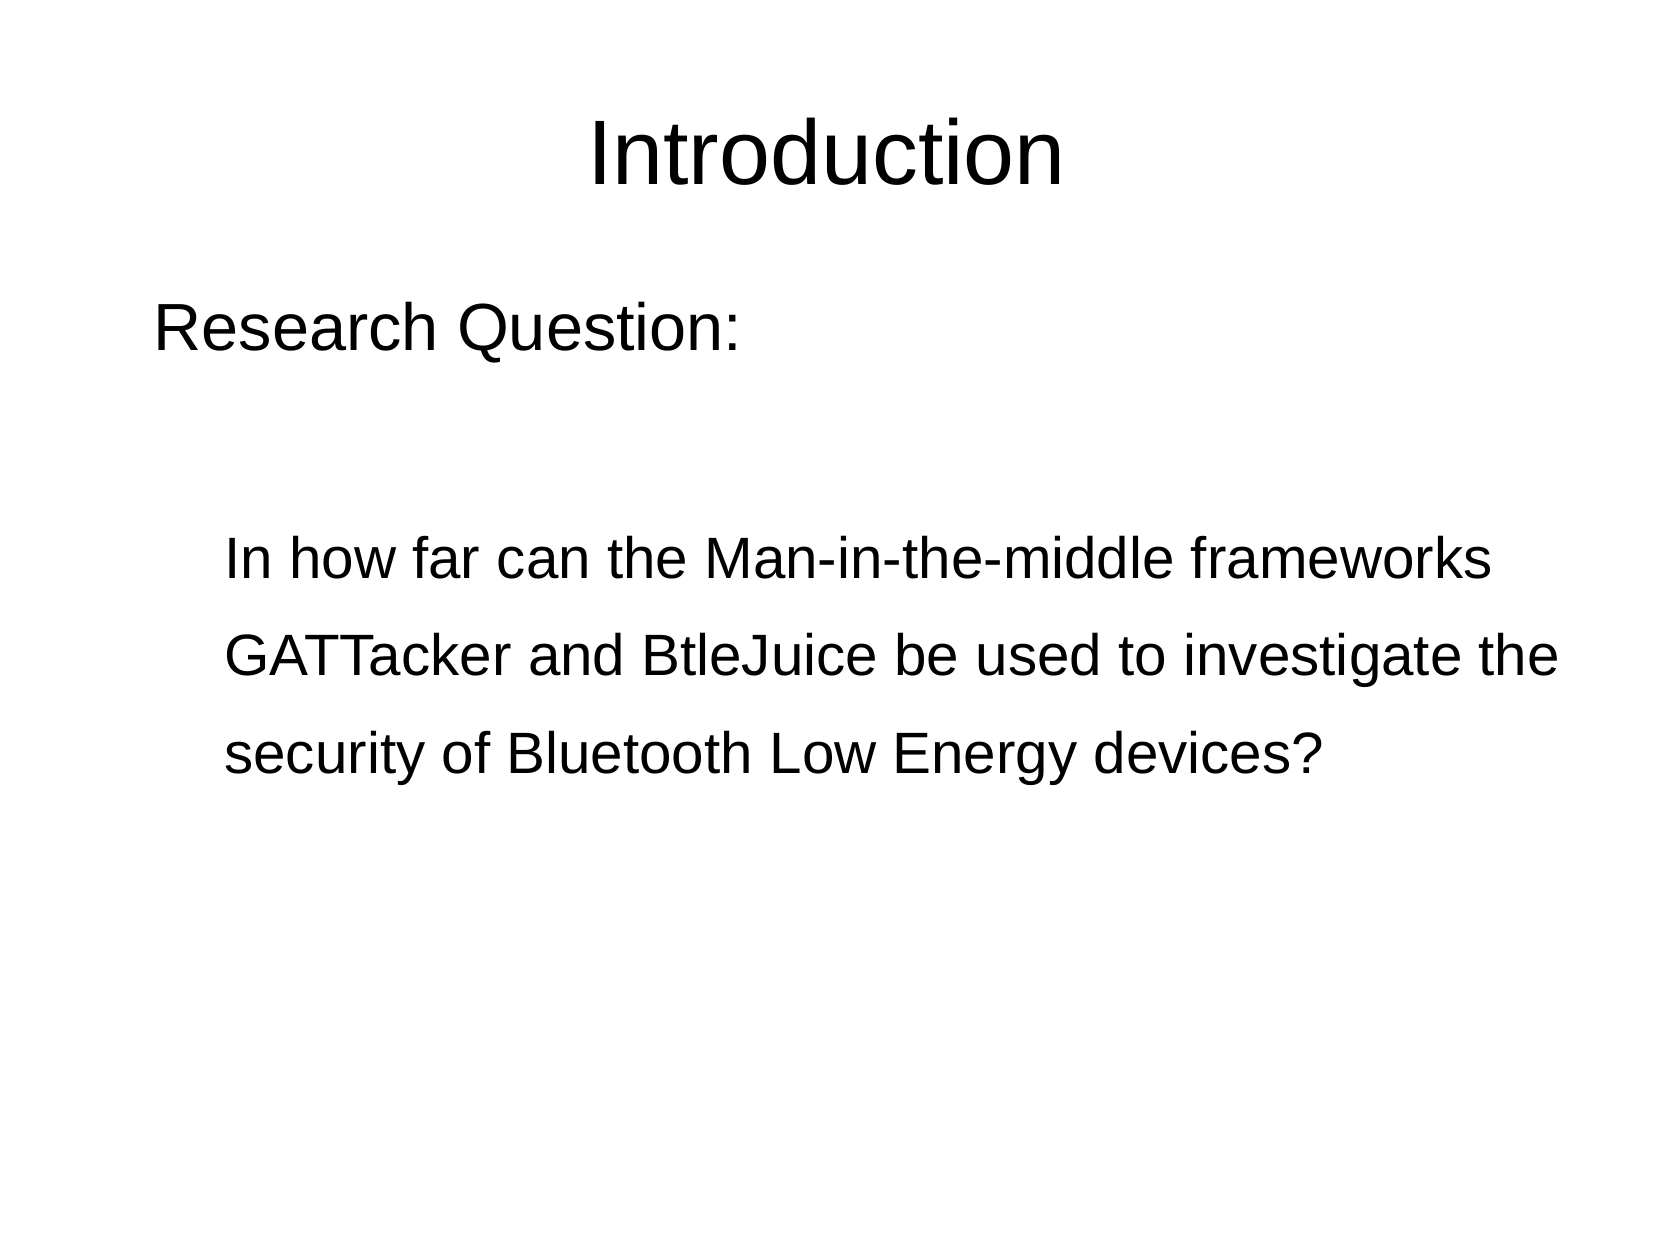

# Introduction
Research Question:
In how far can the Man-in-the-middle frameworks GATTacker and BtleJuice be used to investigate the security of Bluetooth Low Energy devices?